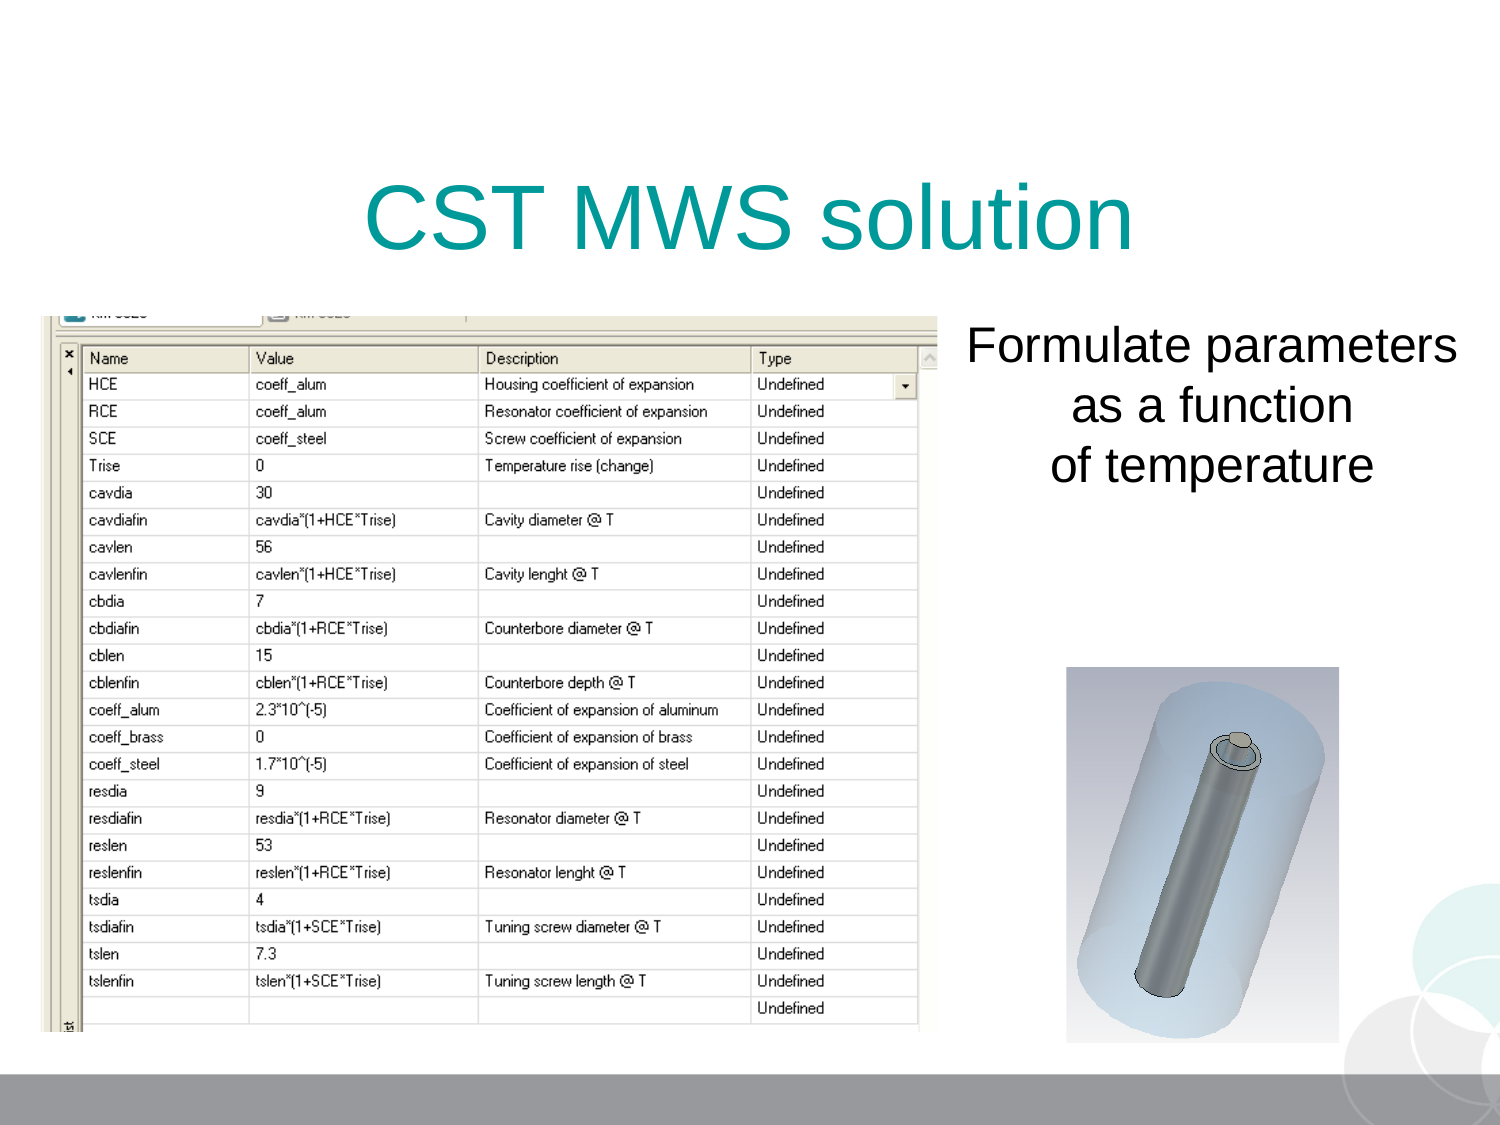

# CST MWS solution
Formulate parameters
as a function
of temperature